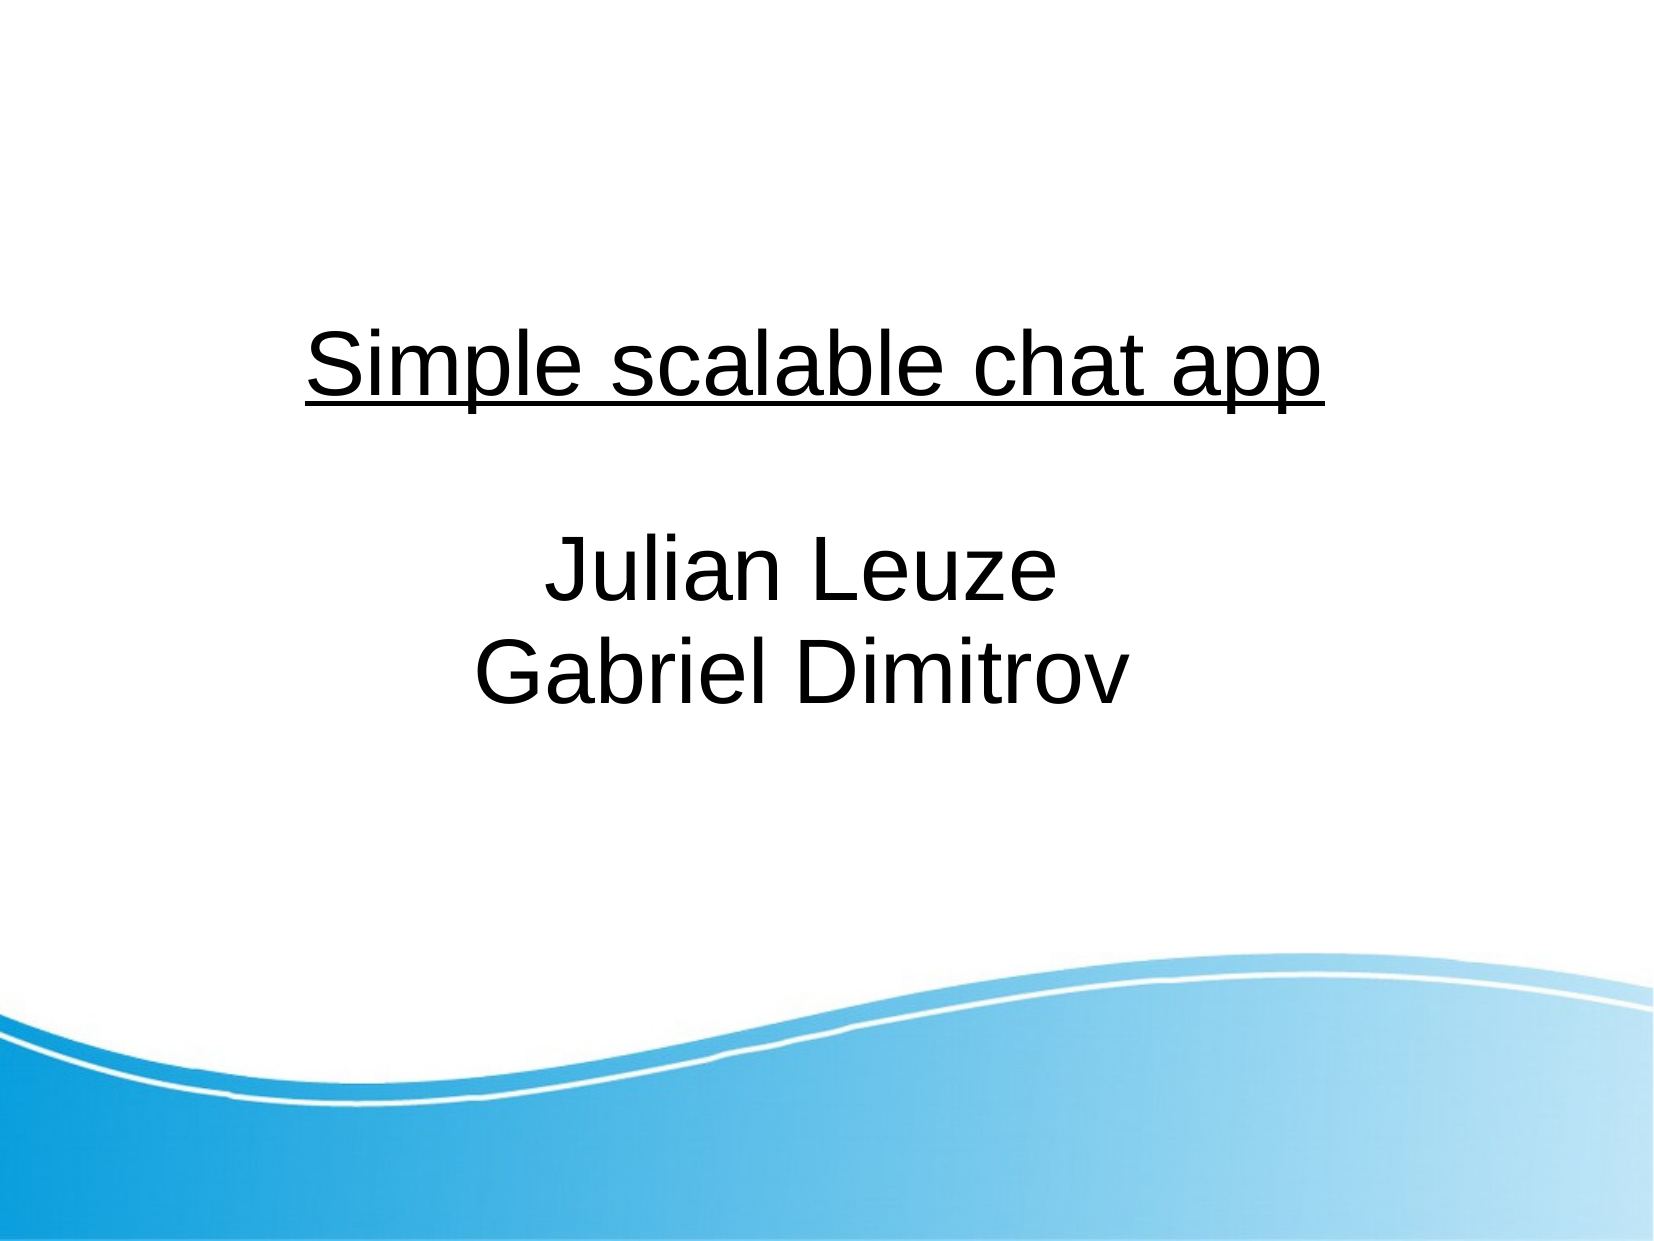

# Simple scalable chat app Julian Leuze Gabriel Dimitrov